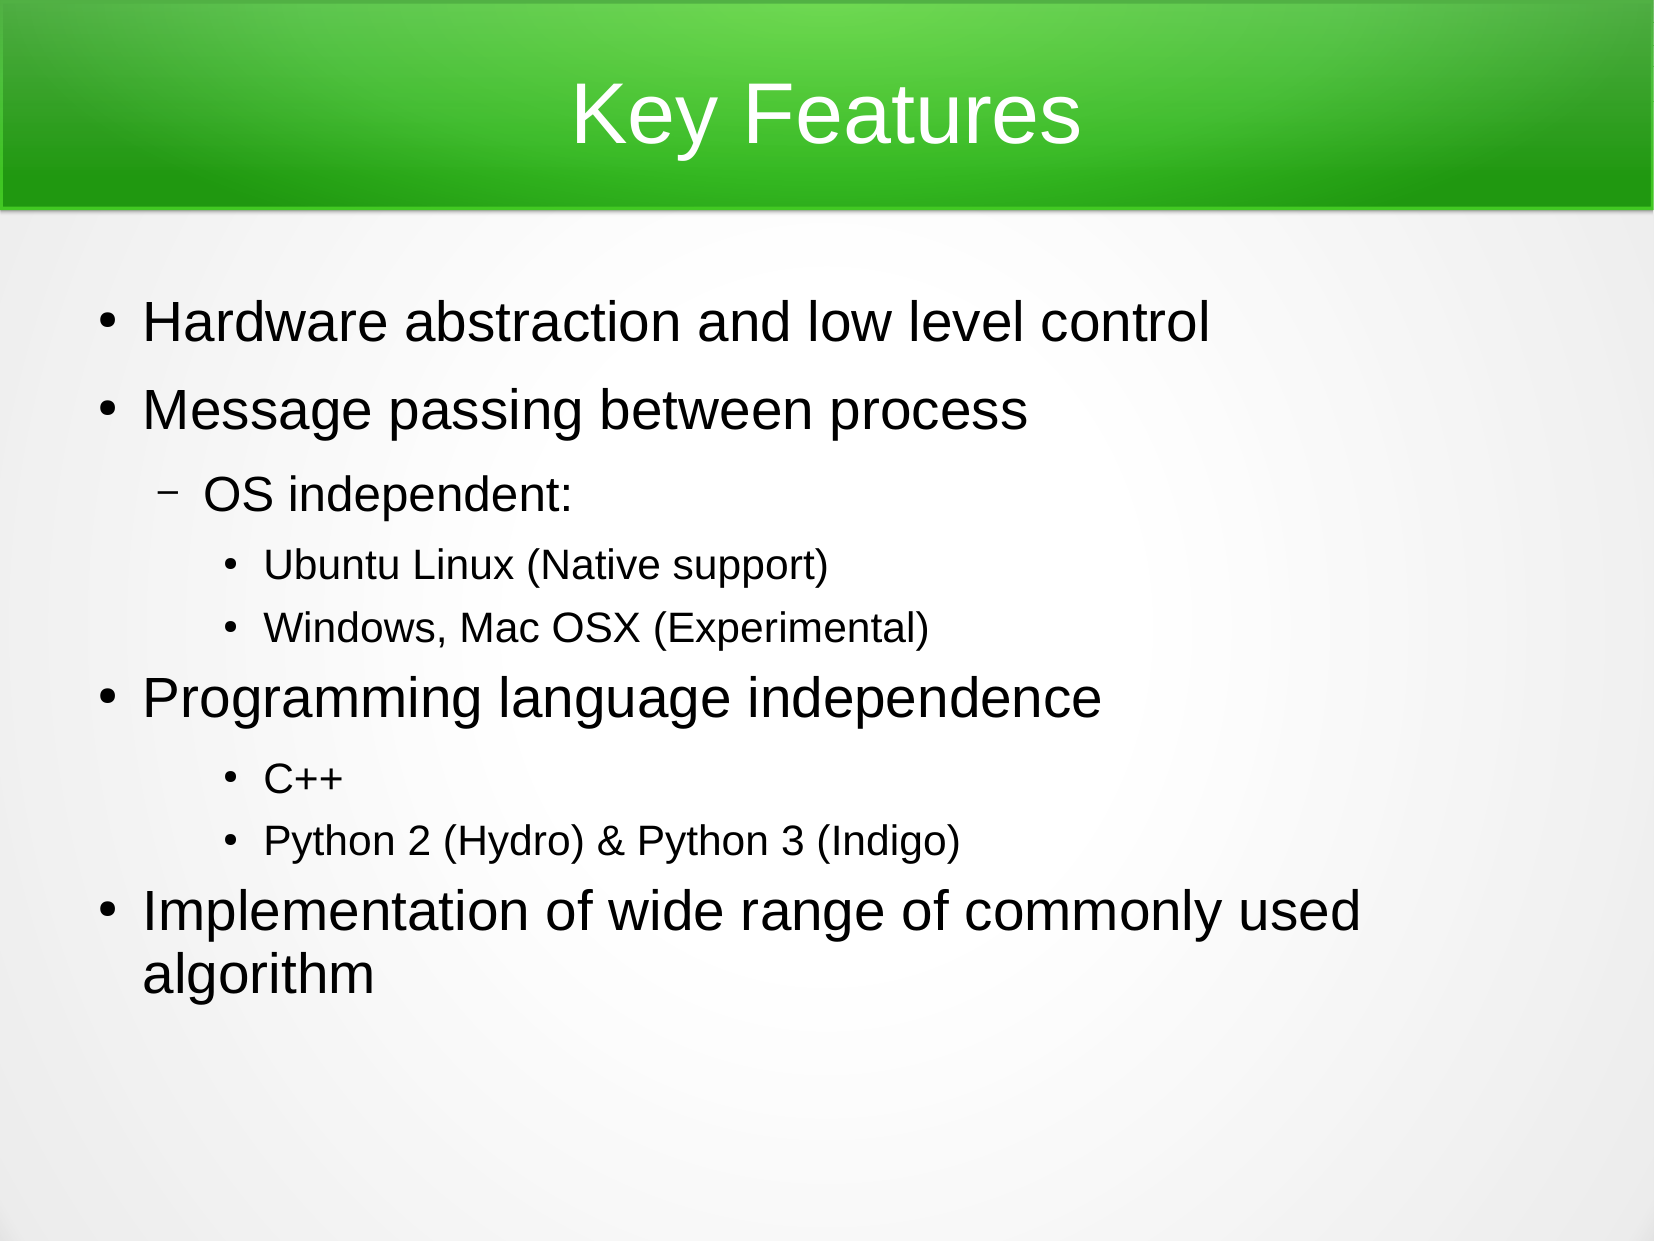

# Key Features
Hardware abstraction and low level control
Message passing between process
OS independent:
Ubuntu Linux (Native support)
Windows, Mac OSX (Experimental)
Programming language independence
C++
Python 2 (Hydro) & Python 3 (Indigo)
Implementation of wide range of commonly used algorithm